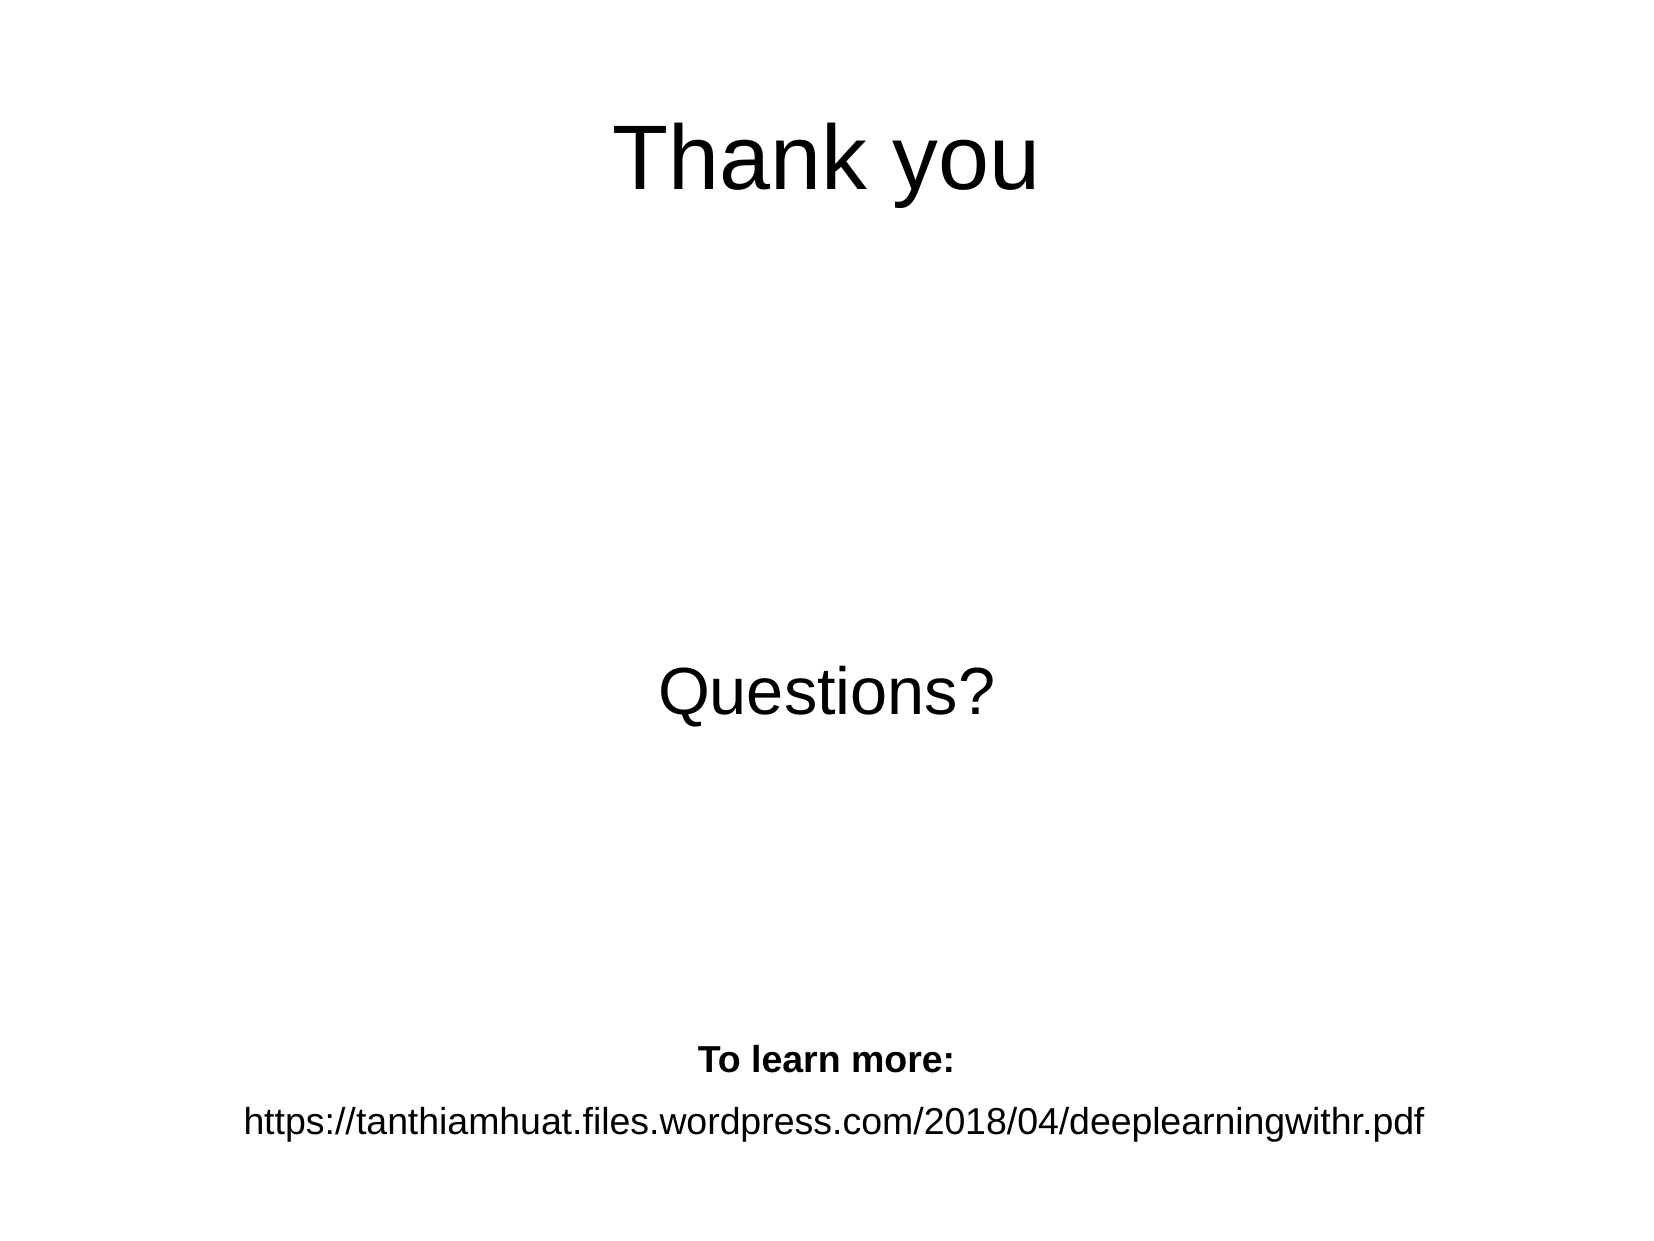

Thank you
Questions?
To learn more:
https://tanthiamhuat.files.wordpress.com/2018/04/deeplearningwithr.pdf